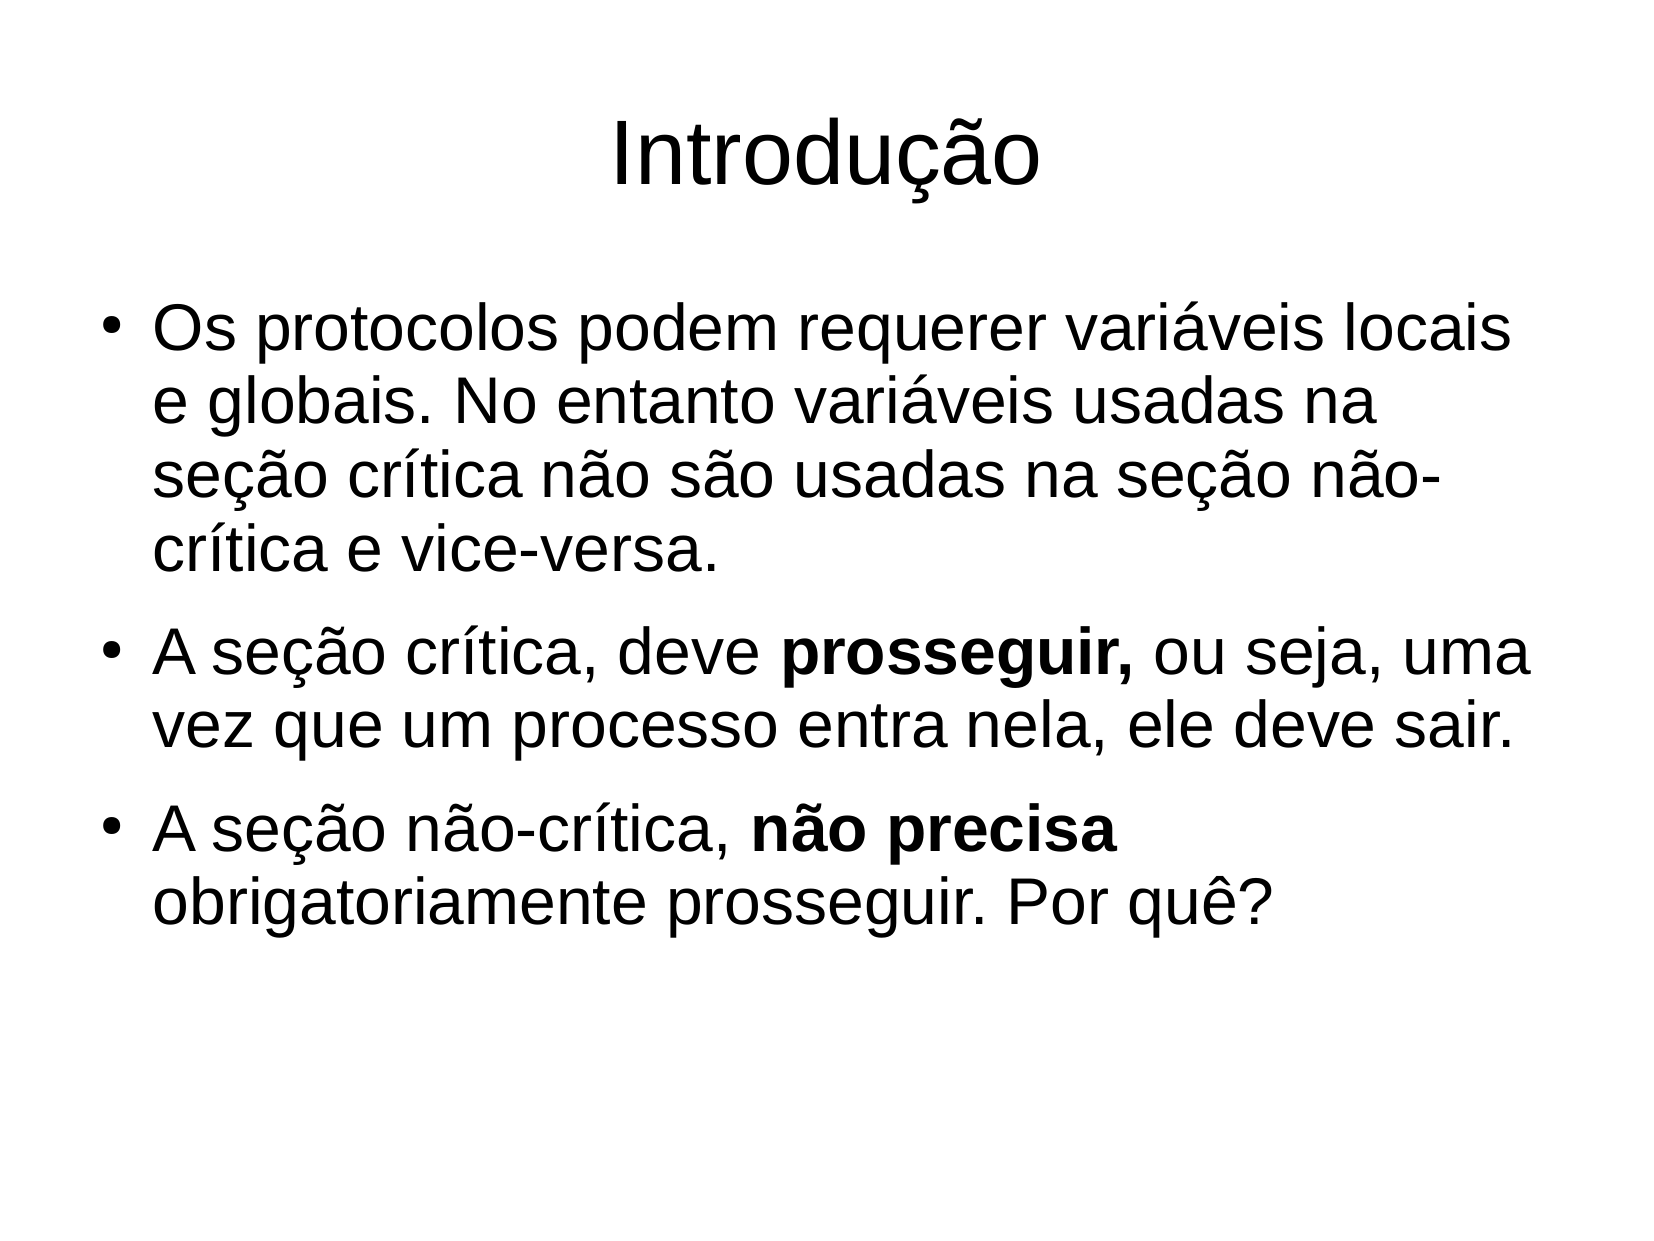

# Introdução
Os protocolos podem requerer variáveis locais e globais. No entanto variáveis usadas na seção crítica não são usadas na seção não-crítica e vice-versa.
A seção crítica, deve prosseguir, ou seja, uma vez que um processo entra nela, ele deve sair.
A seção não-crítica, não precisa obrigatoriamente prosseguir. Por quê?